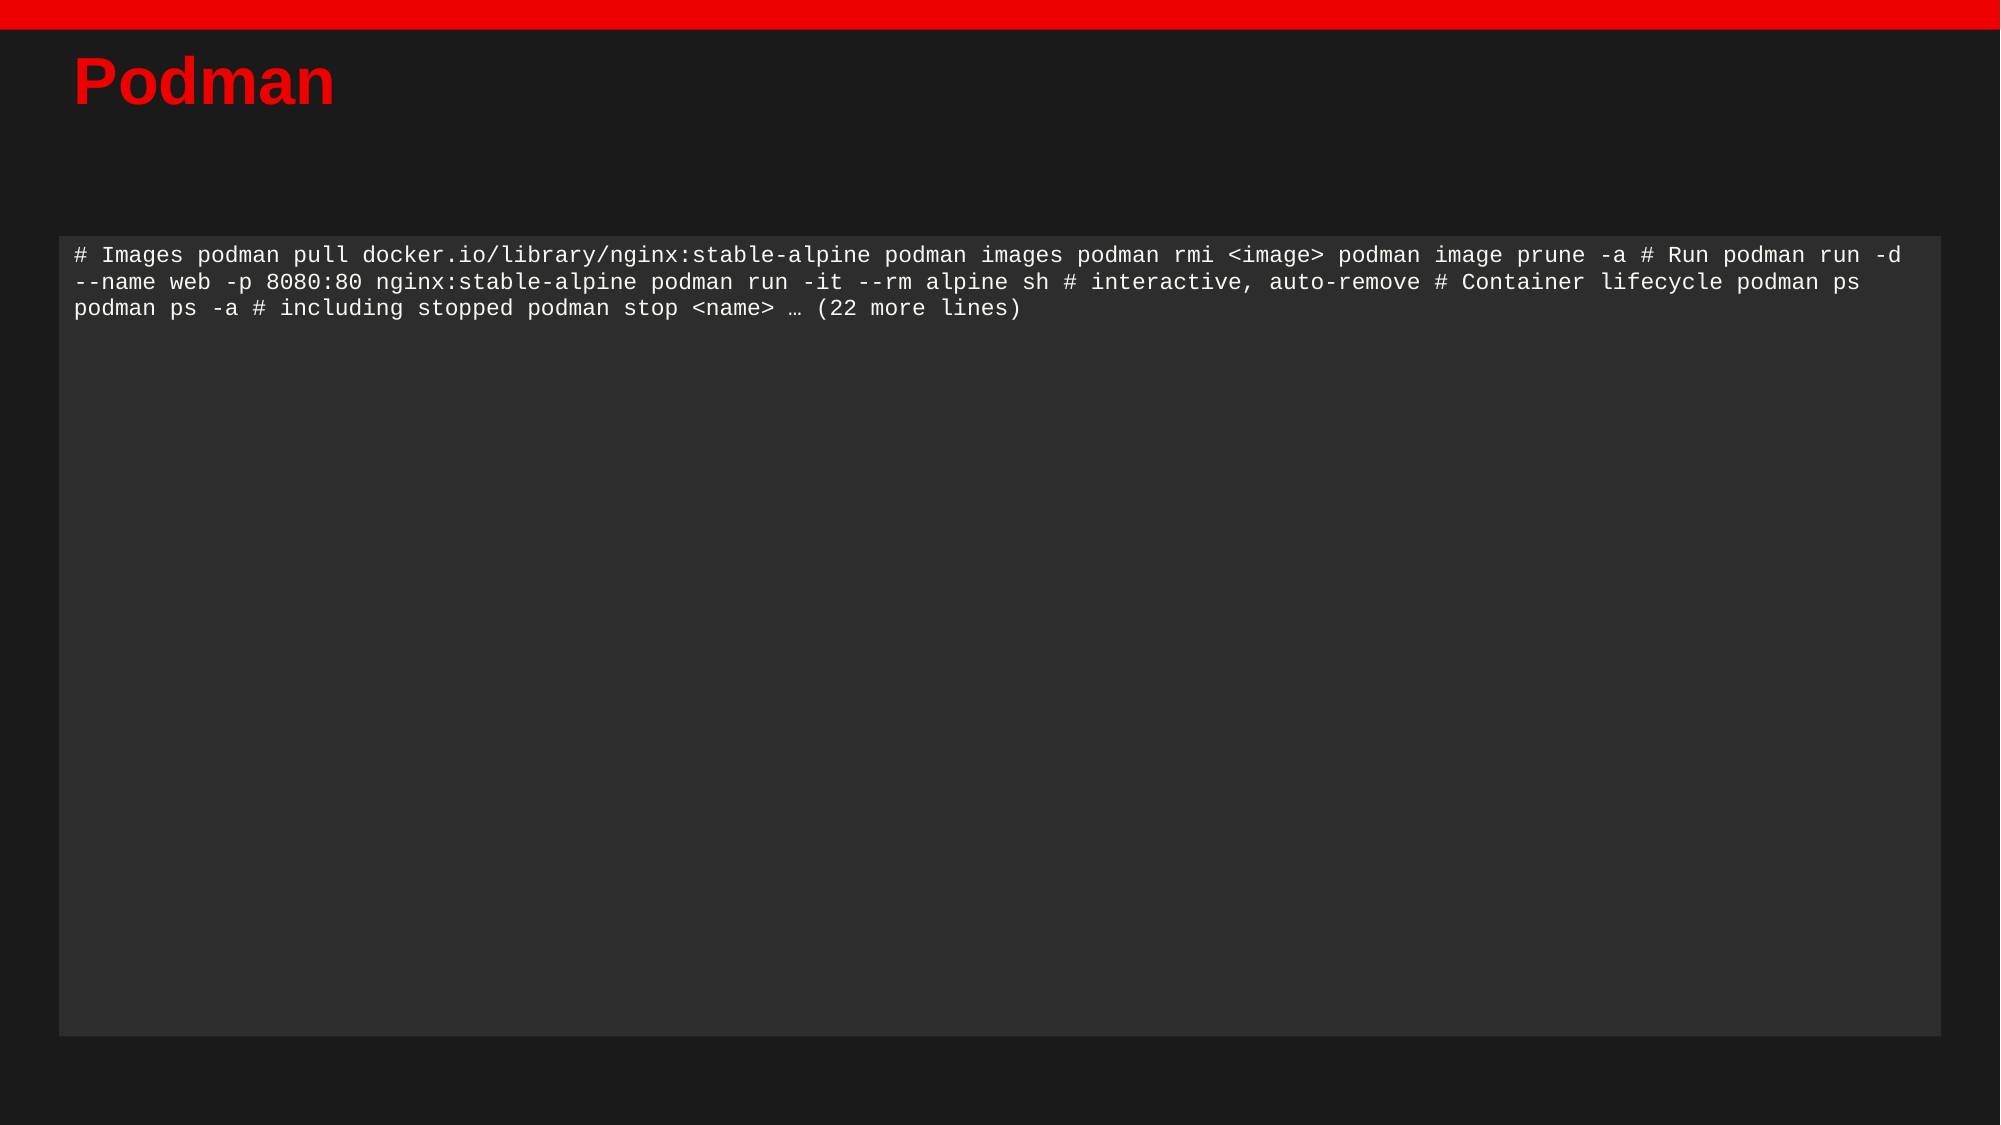

Podman
# Images podman pull docker.io/library/nginx:stable-alpine podman images podman rmi <image> podman image prune -a # Run podman run -d --name web -p 8080:80 nginx:stable-alpine podman run -it --rm alpine sh # interactive, auto-remove # Container lifecycle podman ps podman ps -a # including stopped podman stop <name> … (22 more lines)